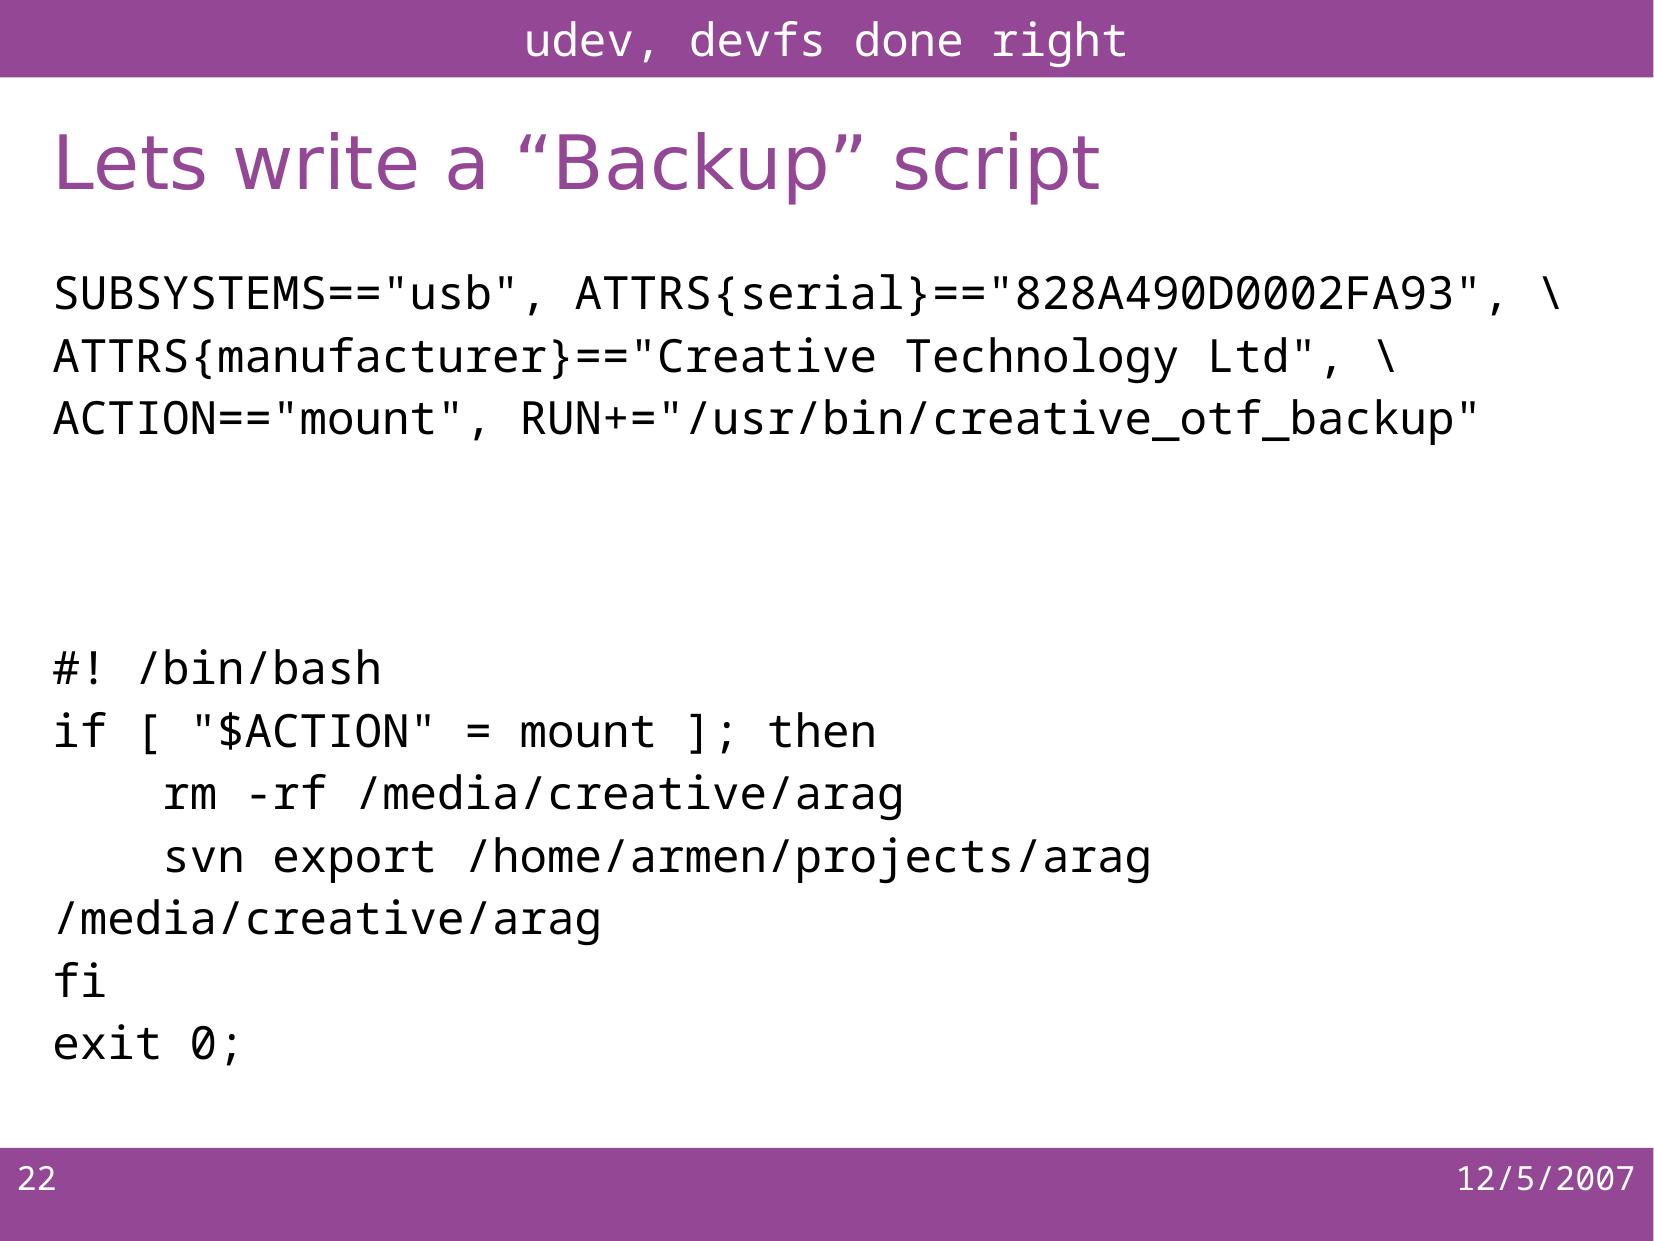

udev, devfs done right
Lets write a “Backup” script
SUBSYSTEMS=="usb", ATTRS{serial}=="828A490D0002FA93", \
ATTRS{manufacturer}=="Creative Technology Ltd", \
ACTION=="mount", RUN+="/usr/bin/creative_otf_backup"
#! /bin/bash
if [ "$ACTION" = mount ]; then
 rm -rf /media/creative/arag
 svn export /home/armen/projects/arag /media/creative/arag
fi
exit 0;